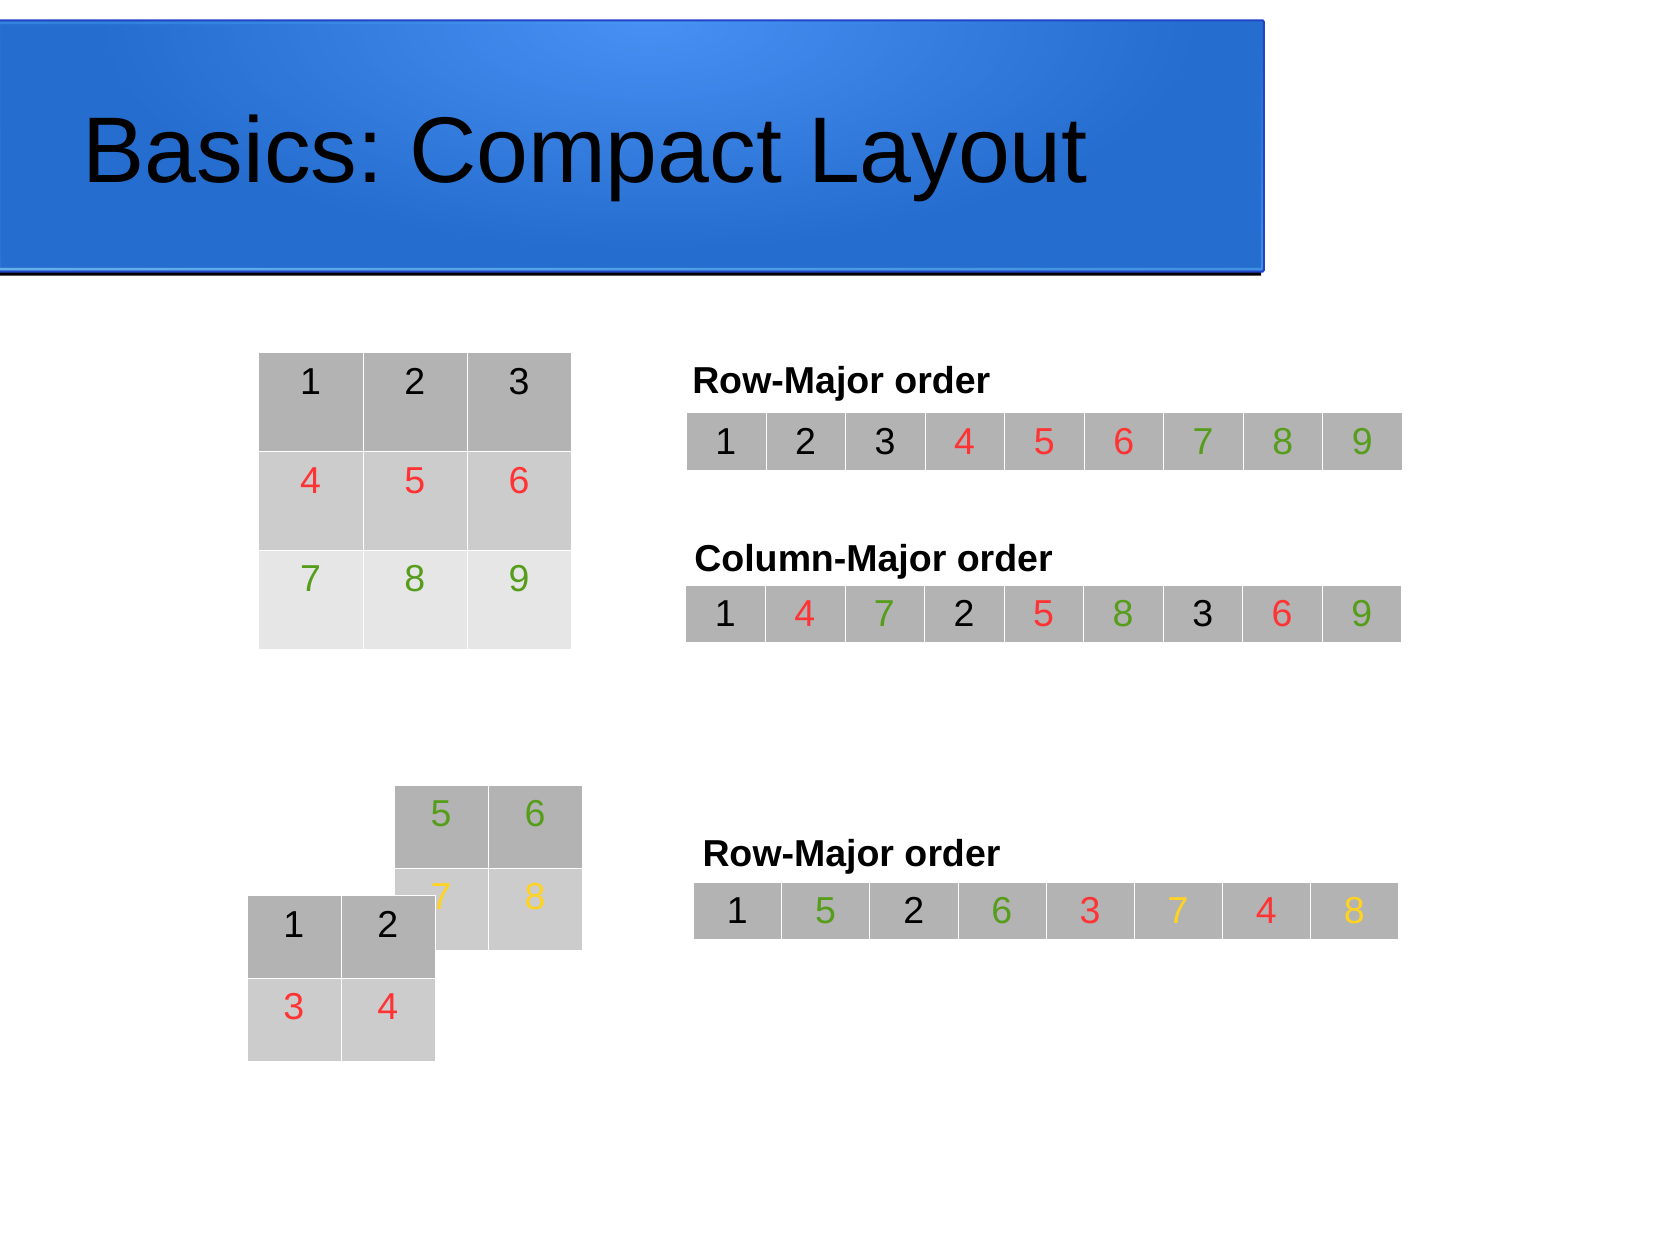

# Basics: Compact Layout
Row-Major order
| 1 | 2 | 3 |
| --- | --- | --- |
| 4 | 5 | 6 |
| 7 | 8 | 9 |
| 1 | 2 | 3 | 4 | 5 | 6 | 7 | 8 | 9 |
| --- | --- | --- | --- | --- | --- | --- | --- | --- |
Column-Major order
| 1 | 4 | 7 | 2 | 5 | 8 | 3 | 6 | 9 |
| --- | --- | --- | --- | --- | --- | --- | --- | --- |
| 5 | 6 |
| --- | --- |
| 7 | 8 |
Row-Major order
| 1 | 5 | 2 | 6 | 3 | 7 | 4 | 8 |
| --- | --- | --- | --- | --- | --- | --- | --- |
| 1 | 2 |
| --- | --- |
| 3 | 4 |